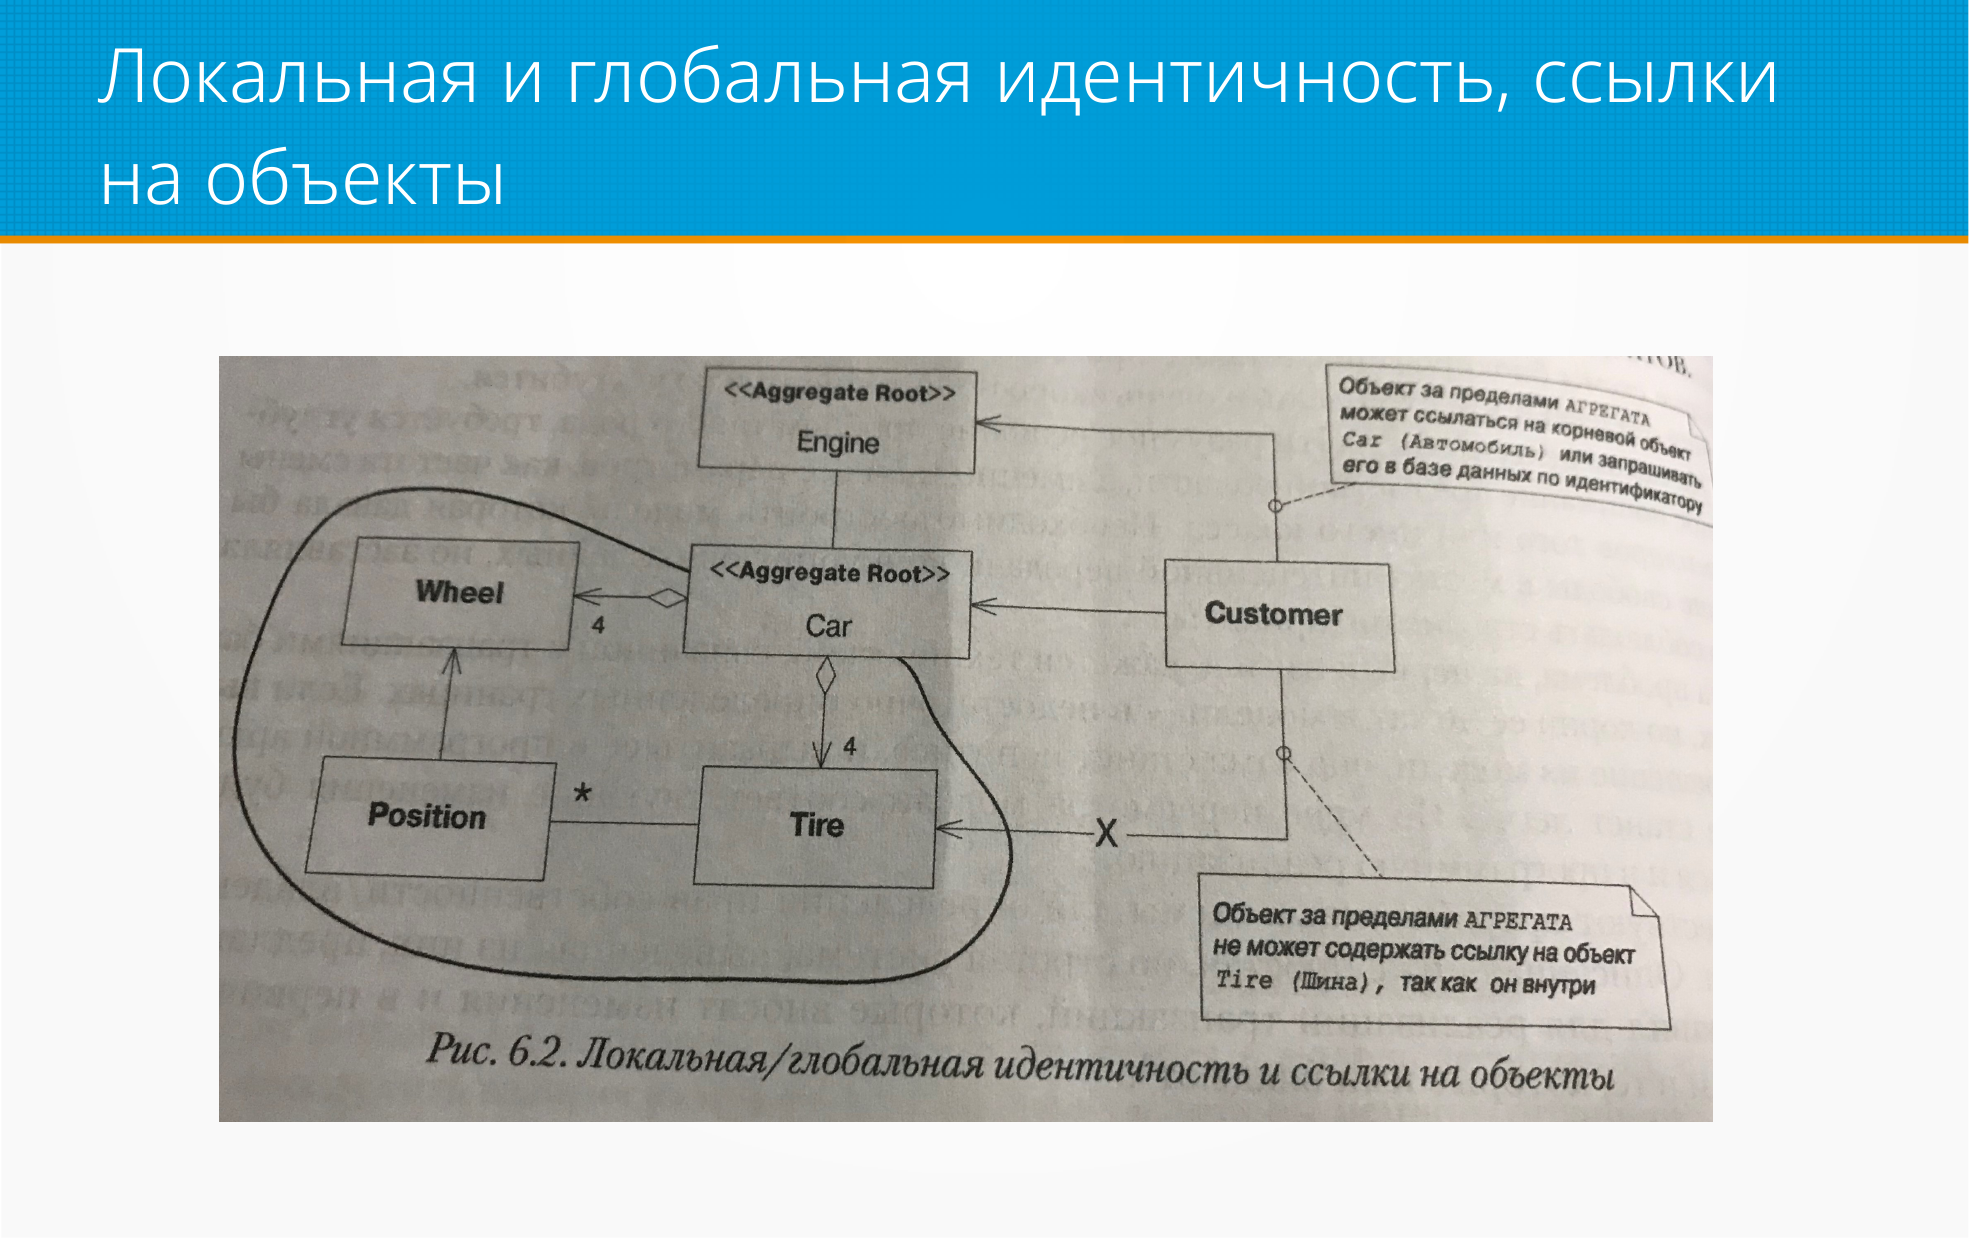

# Локальная и глобальная идентичность, ссылки на объекты